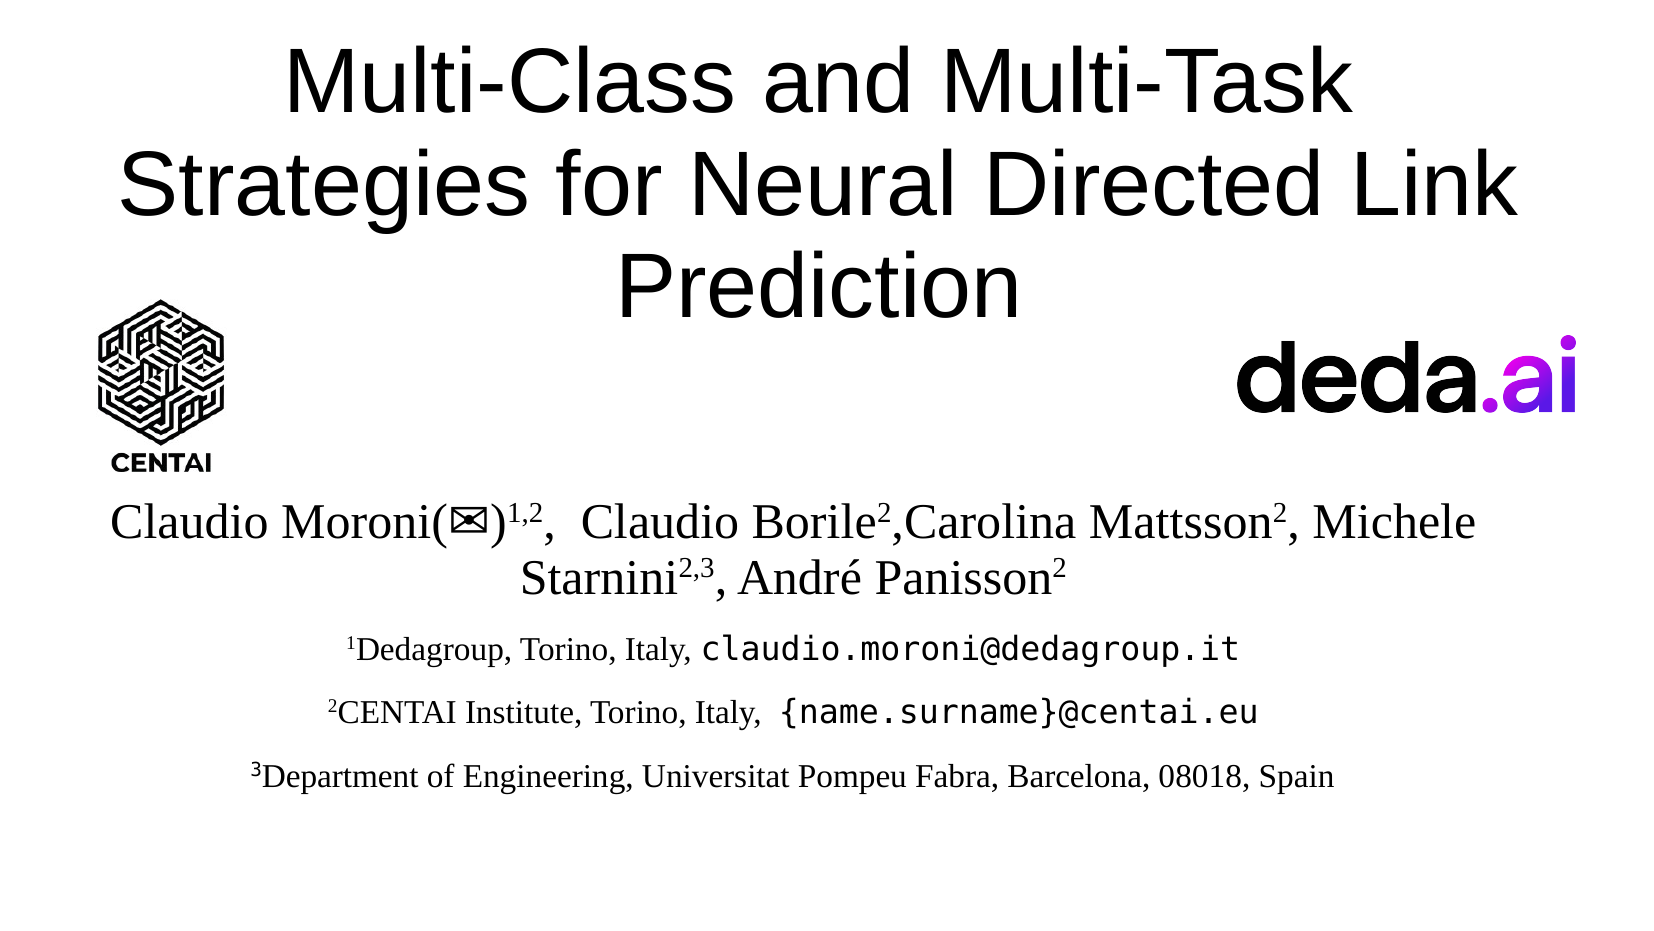

# Multi-Class and Multi-Task Strategies for Neural Directed Link Prediction
Claudio Moroni(✉)1,2, Claudio Borile2,Carolina Mattsson2, Michele Starnini2,3, André Panisson2
1Dedagroup, Torino, Italy, claudio.moroni@dedagroup.it
2CENTAI Institute, Torino, Italy, {name.surname}@centai.eu
3Department of Engineering, Universitat Pompeu Fabra, Barcelona, 08018, Spain